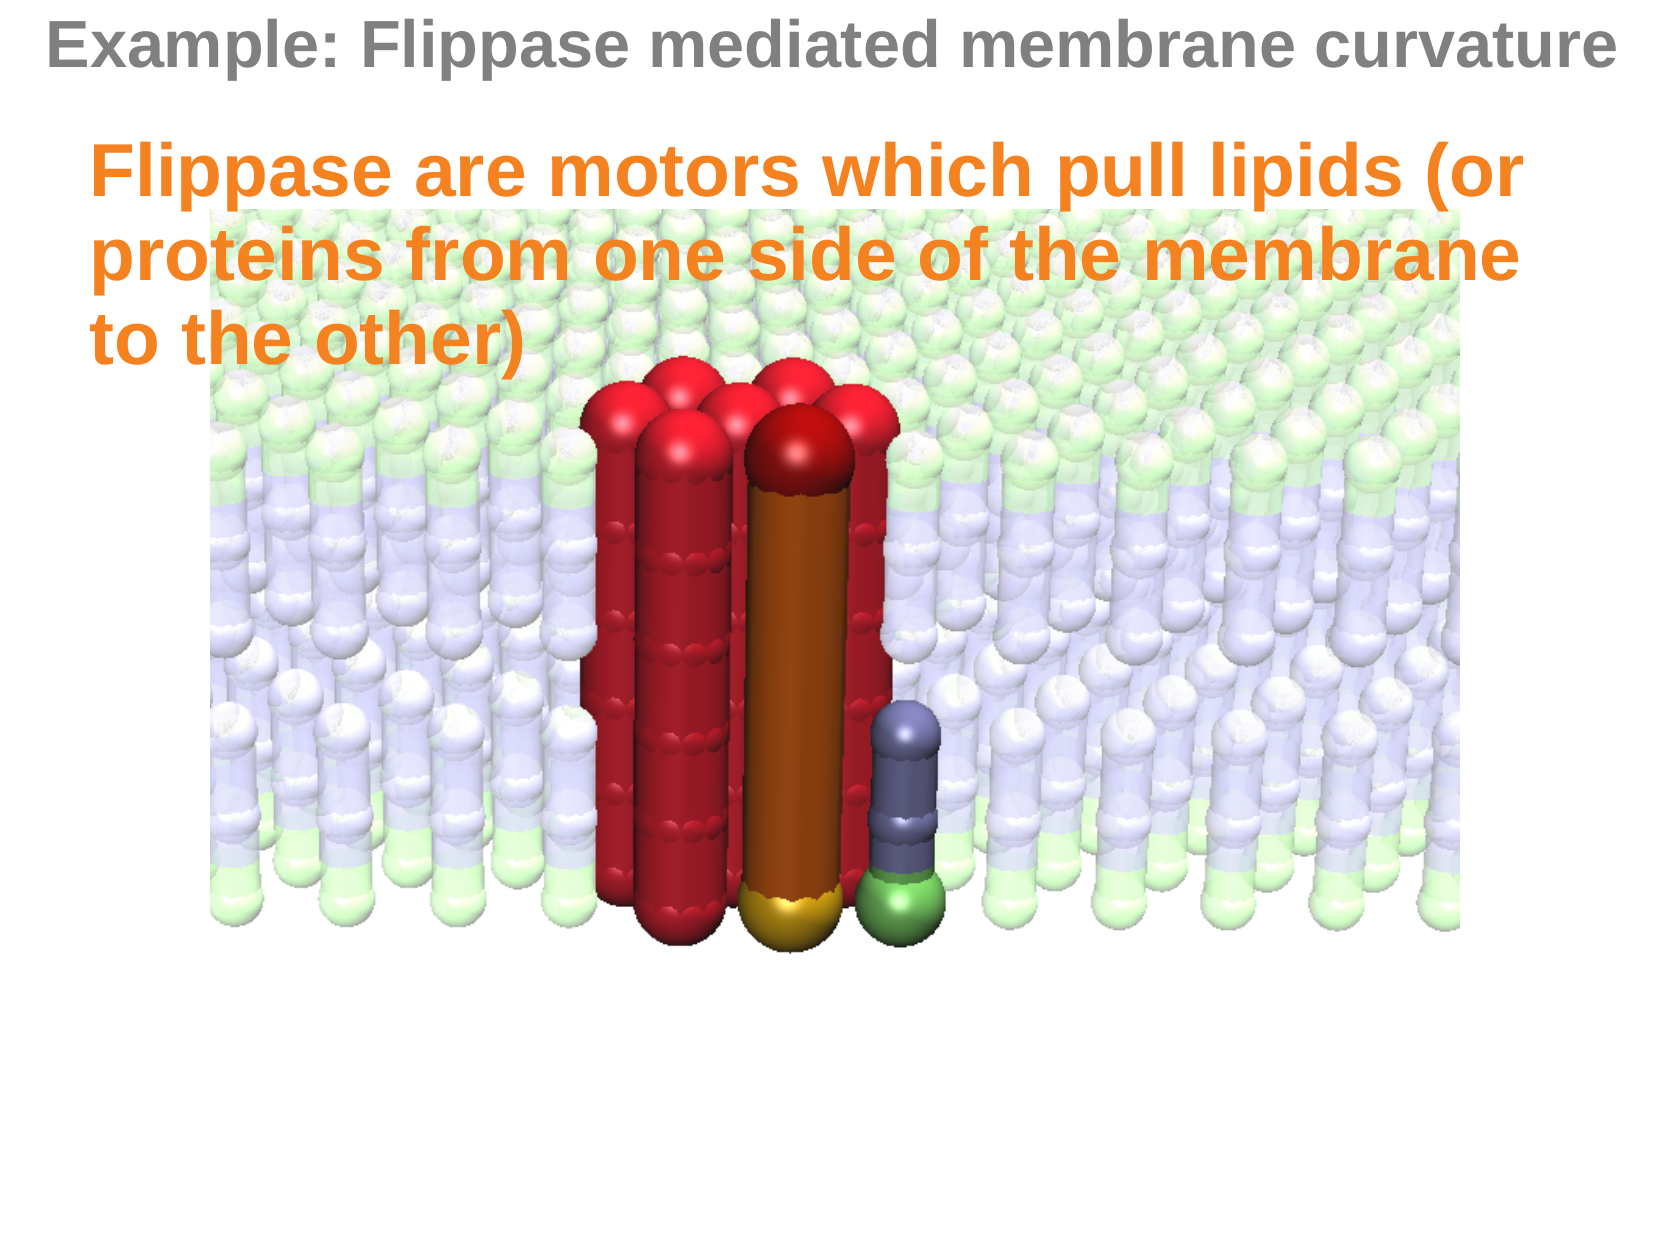

Example: Flippase mediated membrane curvature
Flippase are motors which pull lipids (or proteins from one side of the membrane to the other)